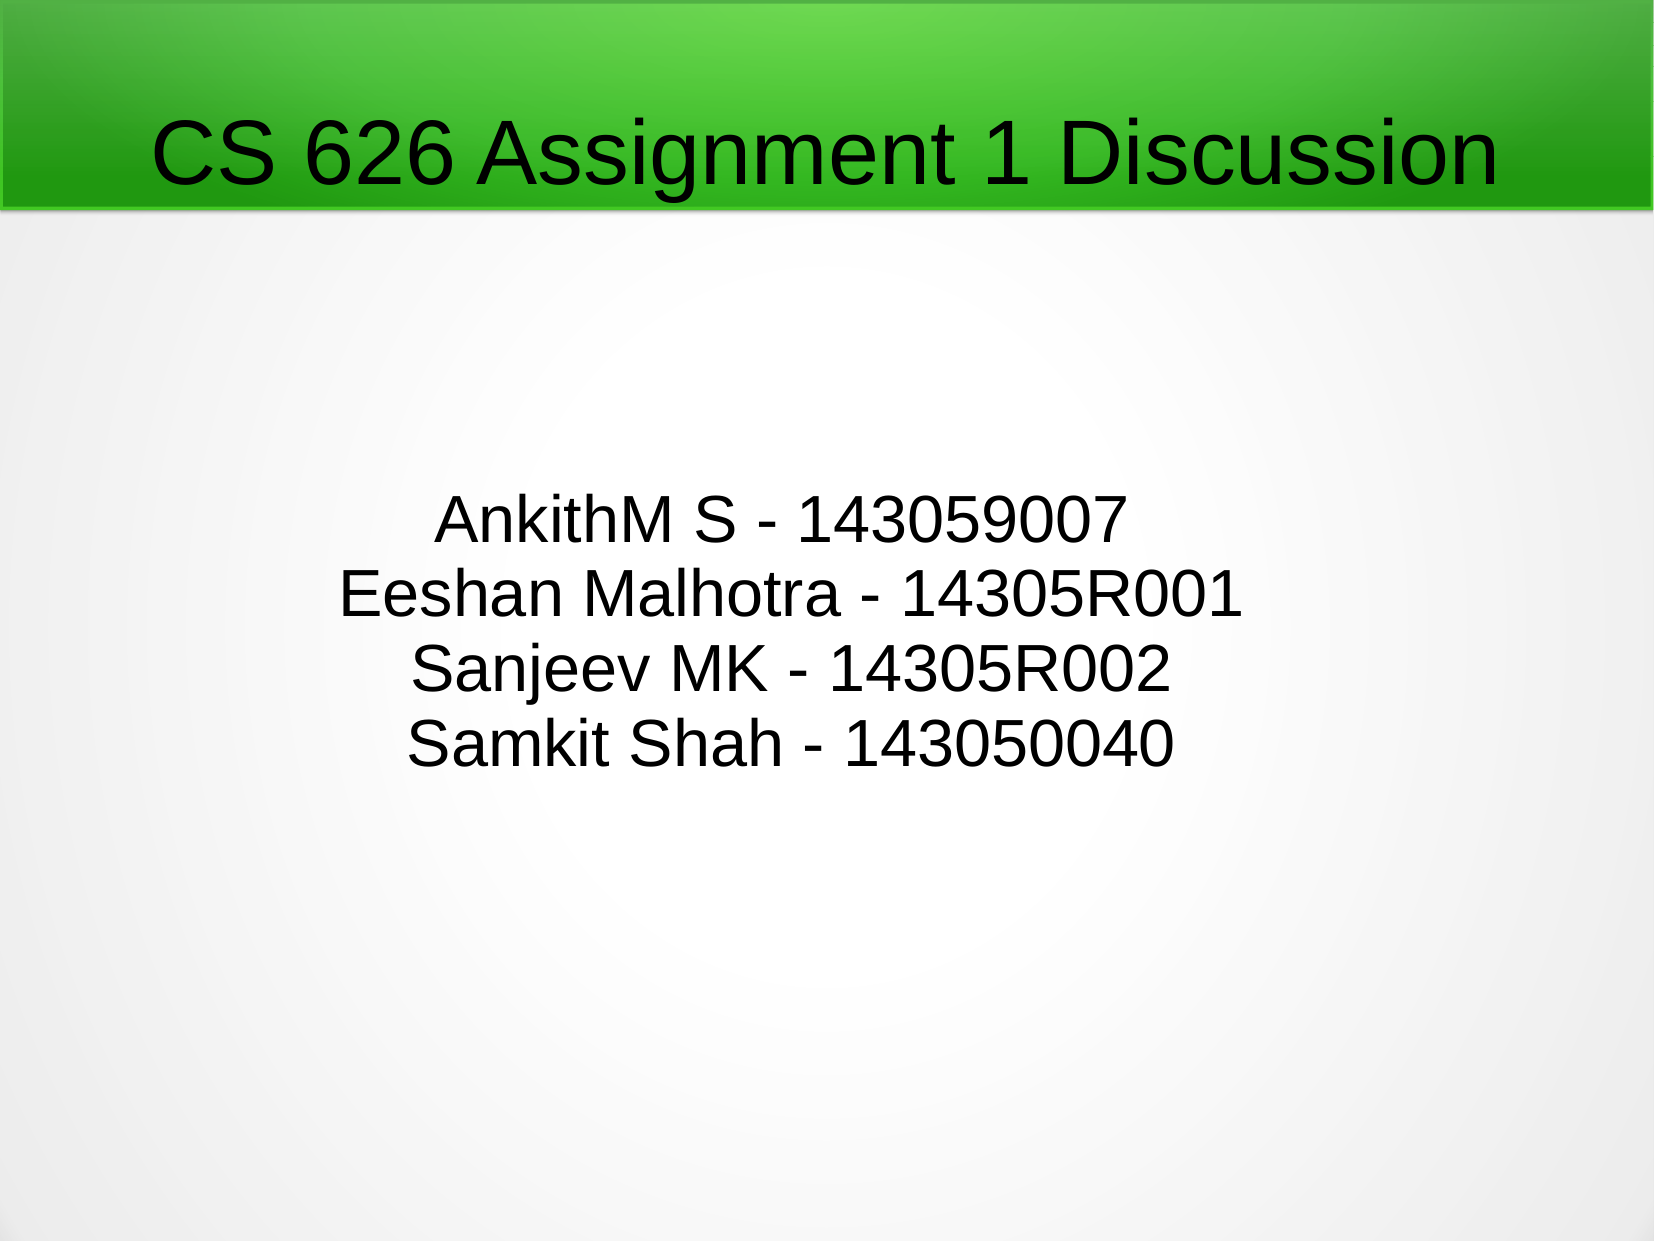

# CS 626 Assignment 1 Discussion
AnkithM S - 143059007
Eeshan Malhotra - 14305R001
Sanjeev MK - 14305R002
Samkit Shah - 143050040